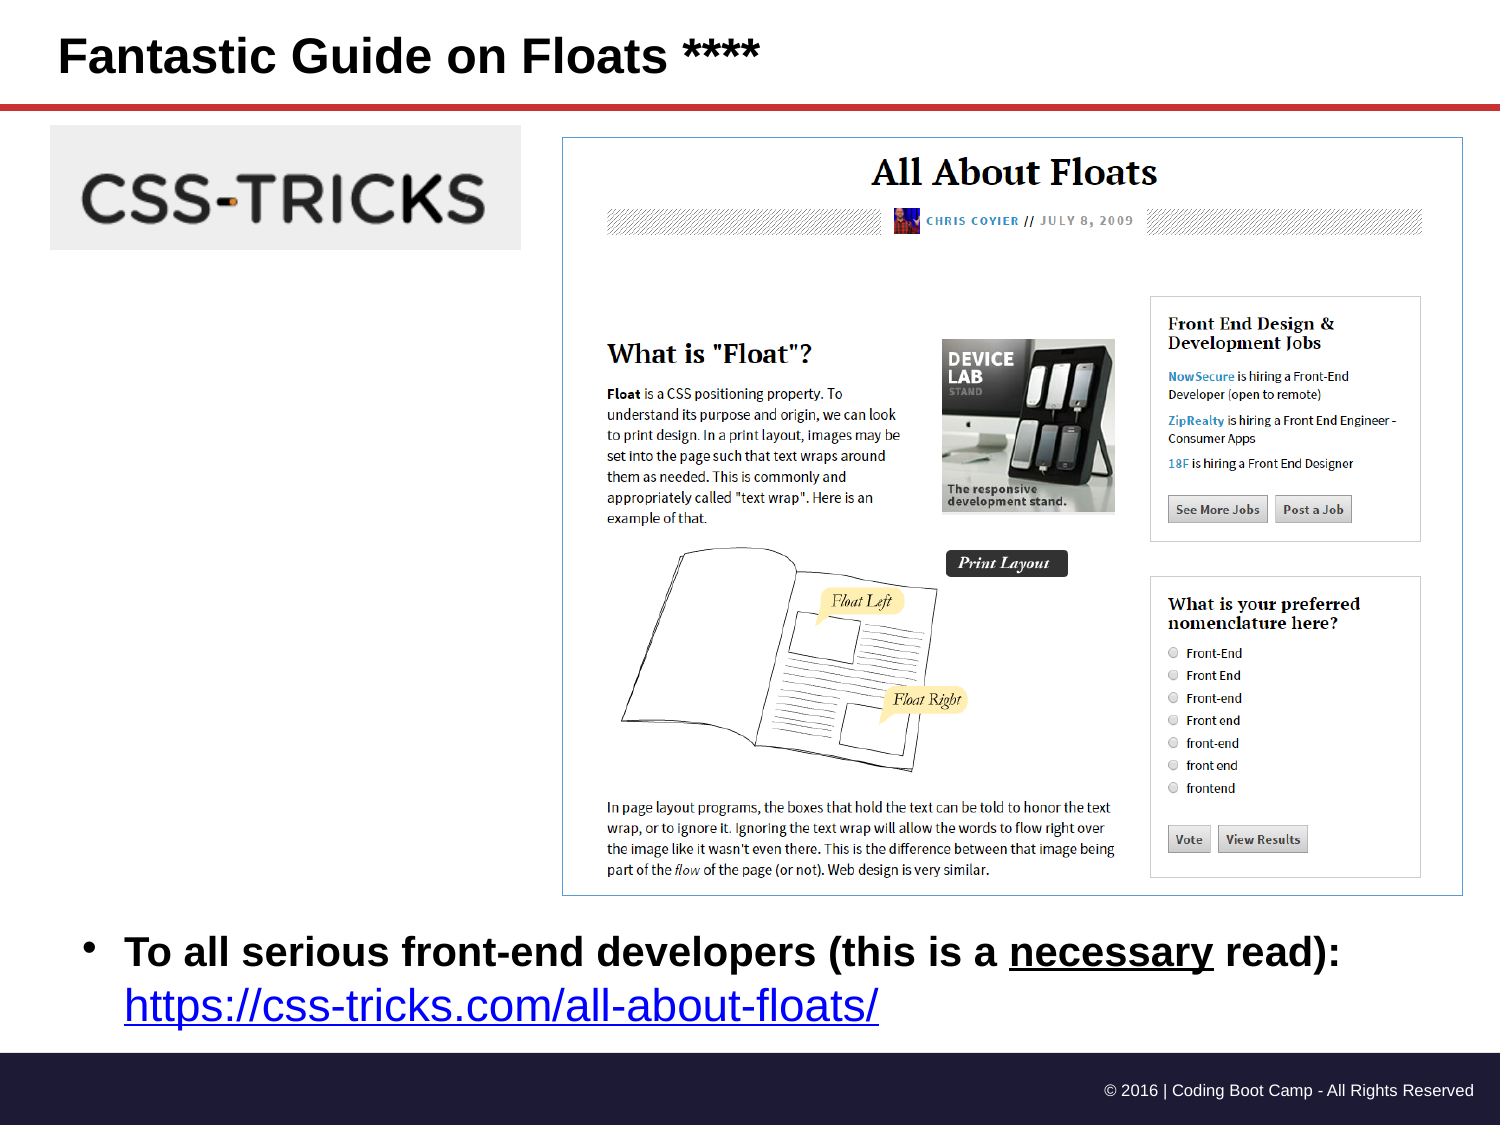

Fantastic Guide on Floats ****
To all serious front-end developers (this is a necessary read):
https://css-tricks.com/all-about-floats/